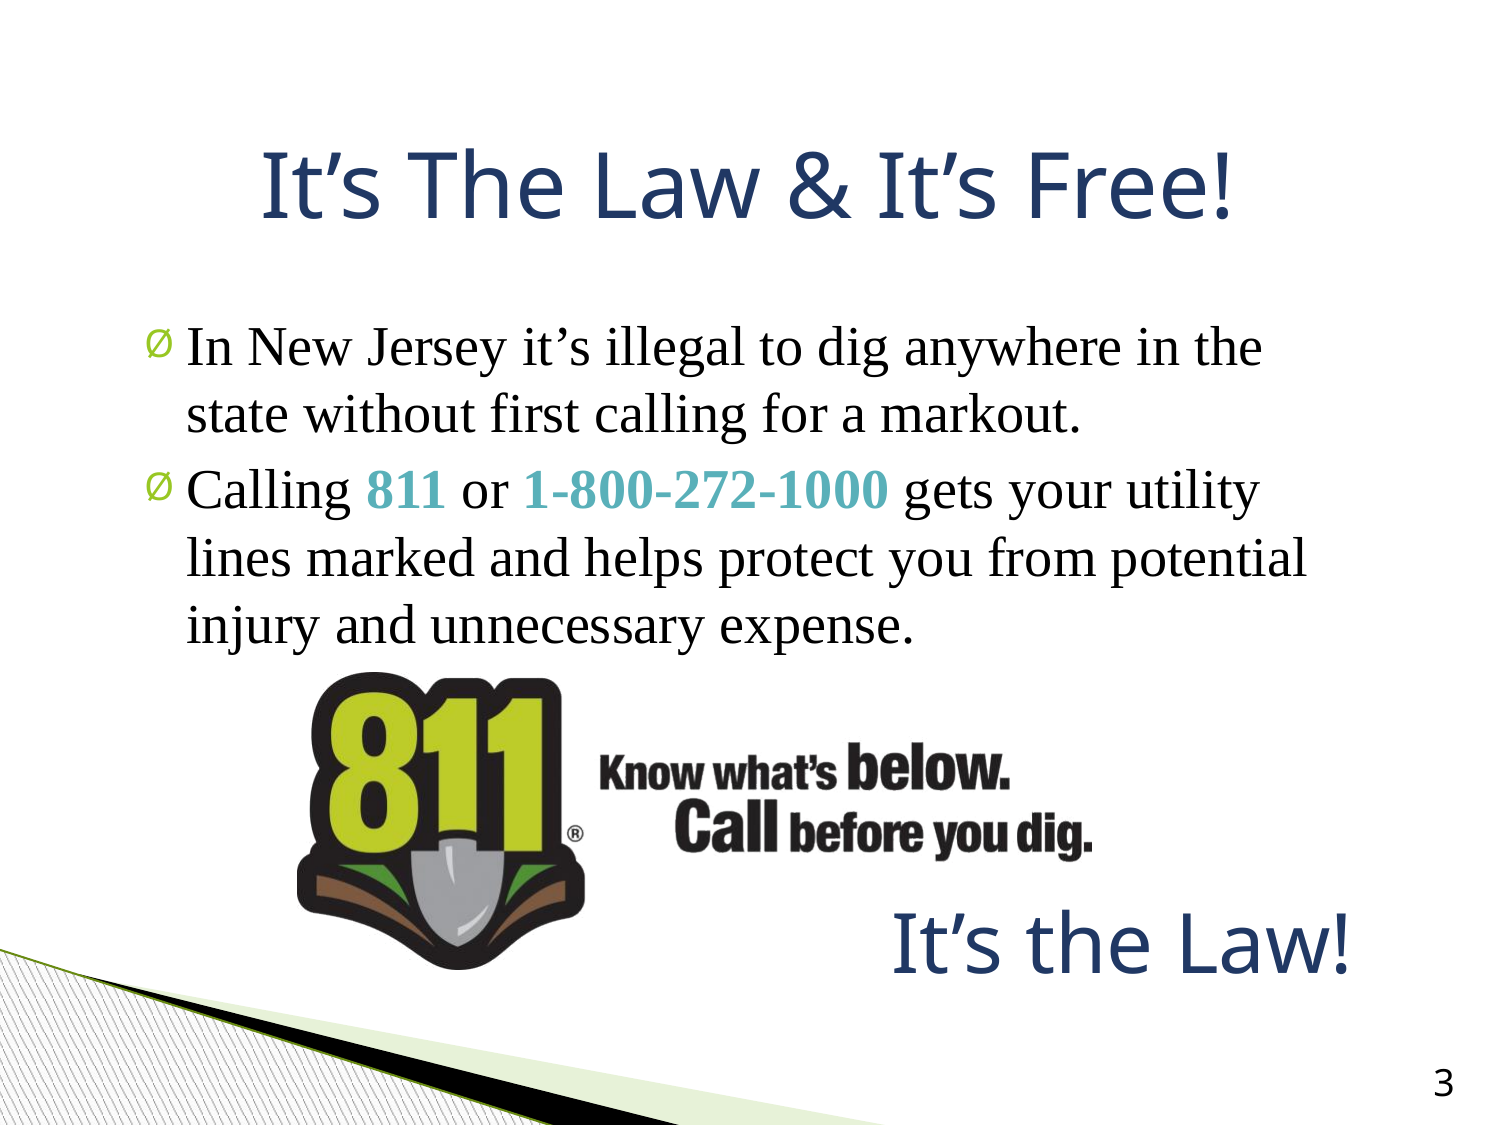

It’s The Law & It’s Free!
# In New Jersey it’s illegal to dig anywhere in the state without first calling for a markout.
Calling 811 or 1-800-272-1000 gets your utility lines marked and helps protect you from potential injury and unnecessary expense.
It’s the Law!